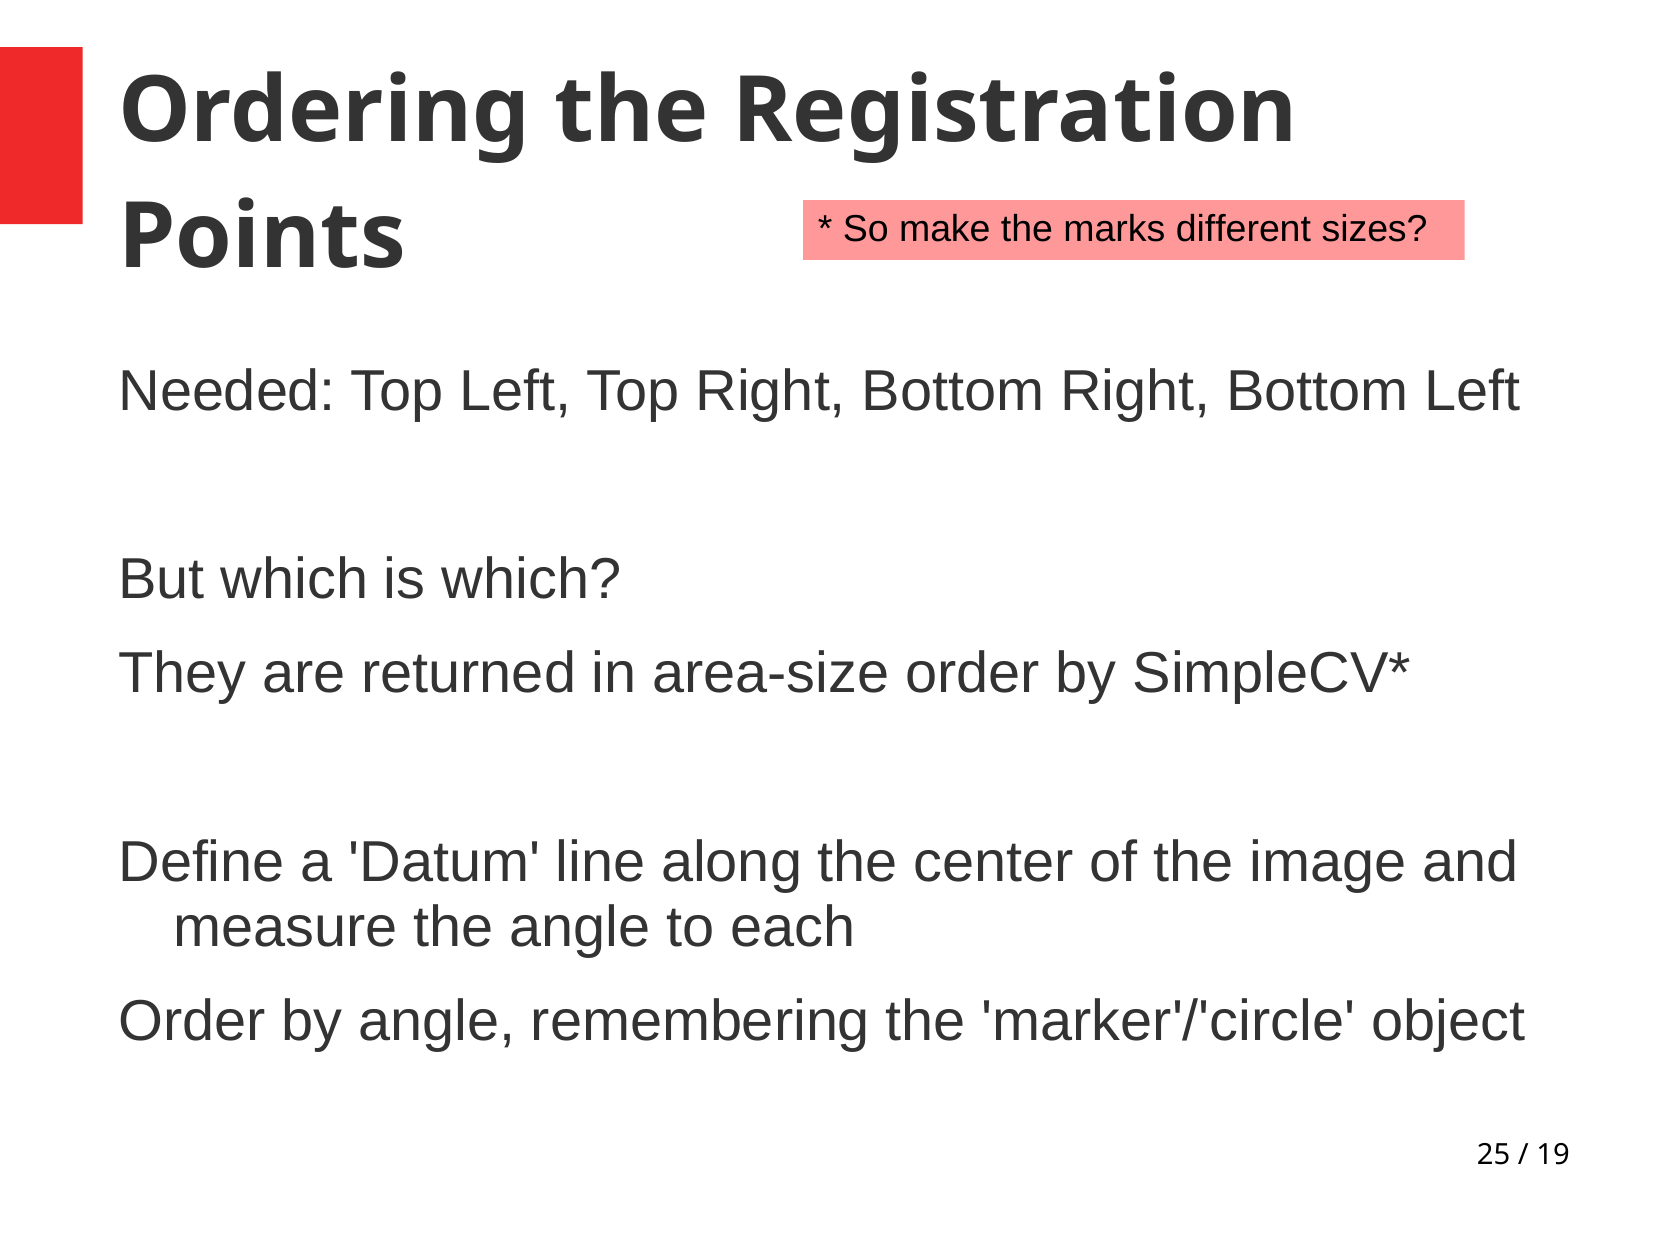

# Ordering the Registration Points
* So make the marks different sizes?
Needed: Top Left, Top Right, Bottom Right, Bottom Left
But which is which?
They are returned in area-size order by SimpleCV*
Define a 'Datum' line along the center of the image and measure the angle to each
Order by angle, remembering the 'marker'/'circle' object
25